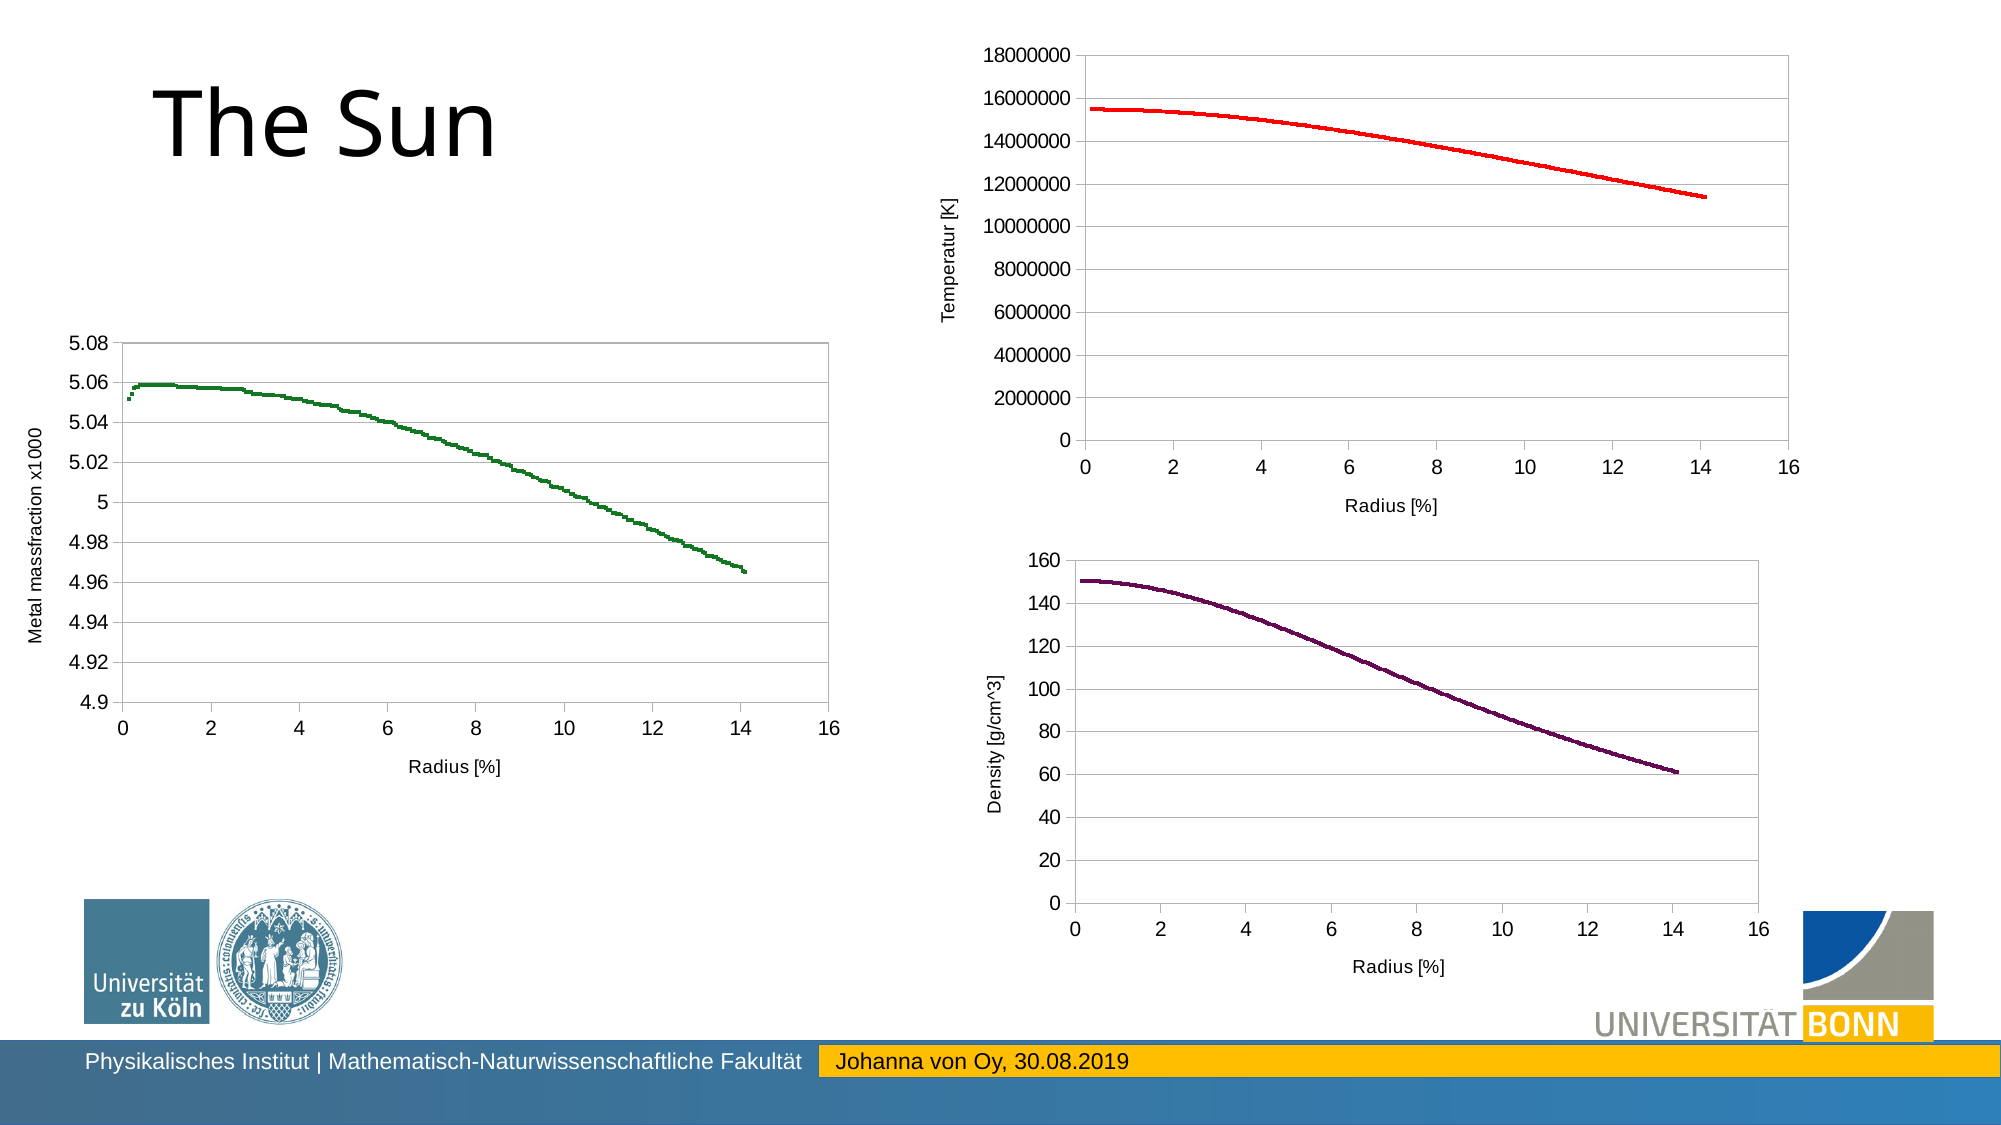

# The Sun
### Chart
| Category | Column Y |
|---|---|
### Chart
| Category | Column X |
|---|---|
### Chart
| Category | Column Z |
|---|---|
Physikalisches Institut | Mathematisch-Naturwissenschaftliche Fakultät
 Johanna von Oy, 30.08.2019